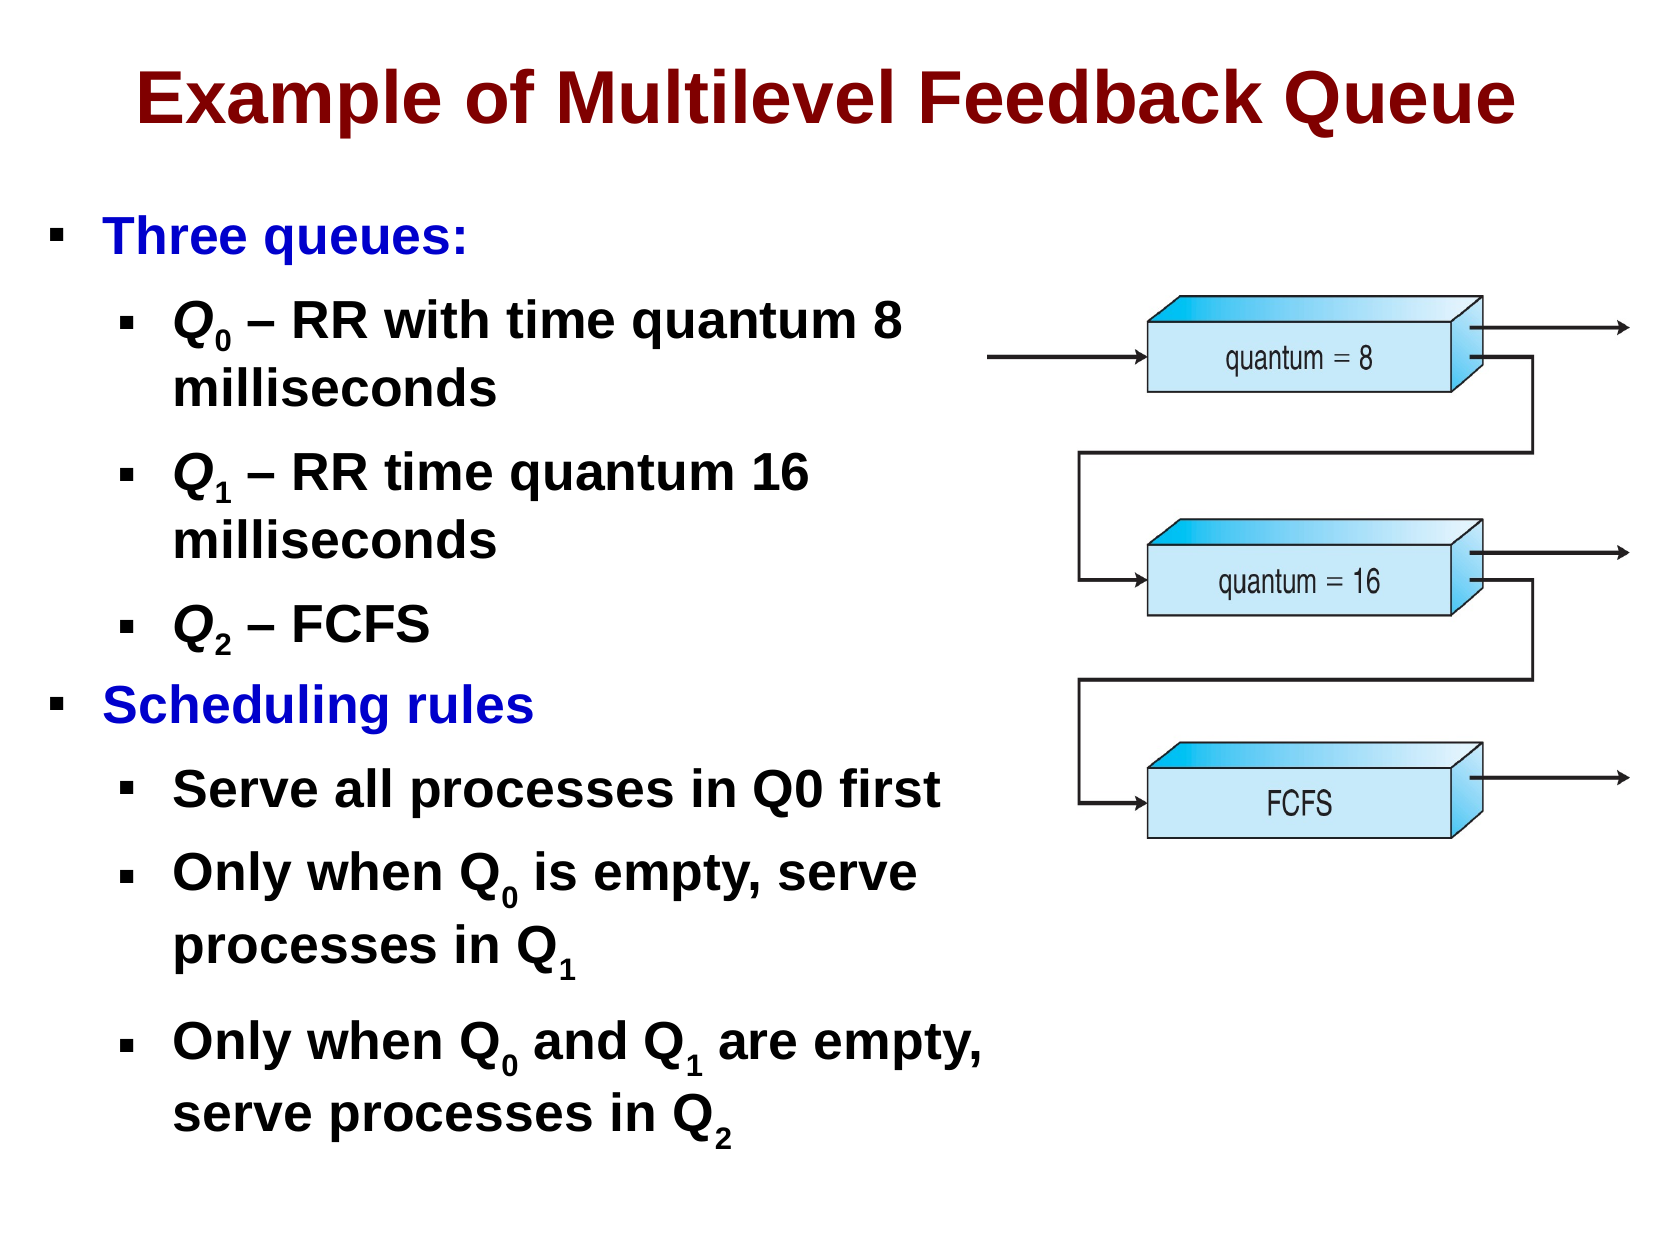

# Example of Multilevel Feedback Queue
Three queues:
Q0 – RR with time quantum 8 milliseconds
Q1 – RR time quantum 16 milliseconds
Q2 – FCFS
Scheduling rules
Serve all processes in Q0 first
Only when Q0 is empty, serve processes in Q1
Only when Q0 and Q1 are empty, serve processes in Q2